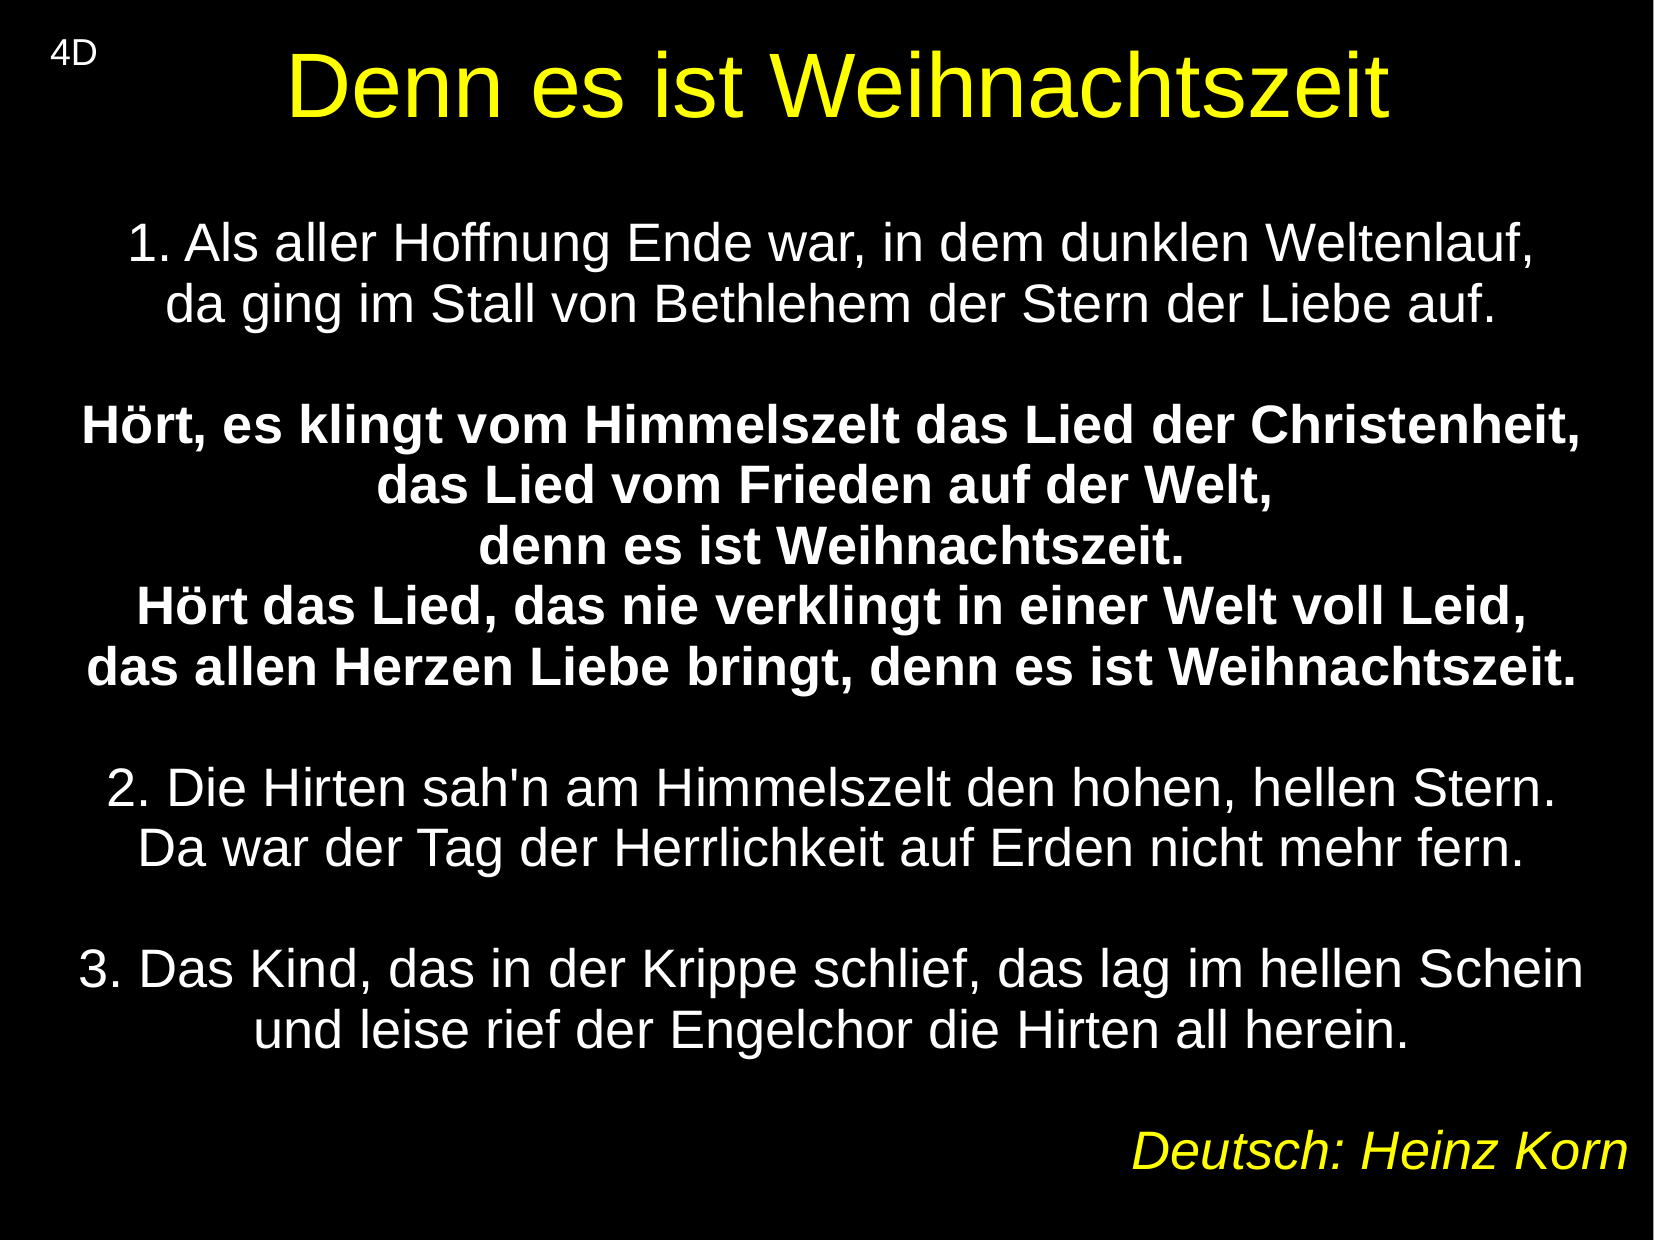

# Denn es ist Weihnachtszeit
4D
1. Als aller Hoffnung Ende war, in dem dunklen Weltenlauf,
da ging im Stall von Bethlehem der Stern der Liebe auf.
Hört, es klingt vom Himmelszelt das Lied der Christenheit,
das Lied vom Frieden auf der Welt,
denn es ist Weihnachtszeit.
Hört das Lied, das nie verklingt in einer Welt voll Leid,
das allen Herzen Liebe bringt, denn es ist Weihnachtszeit.
2. Die Hirten sah'n am Himmelszelt den hohen, hellen Stern.
Da war der Tag der Herrlichkeit auf Erden nicht mehr fern.
3. Das Kind, das in der Krippe schlief, das lag im hellen Schein
und leise rief der Engelchor die Hirten all herein.
Deutsch: Heinz Korn